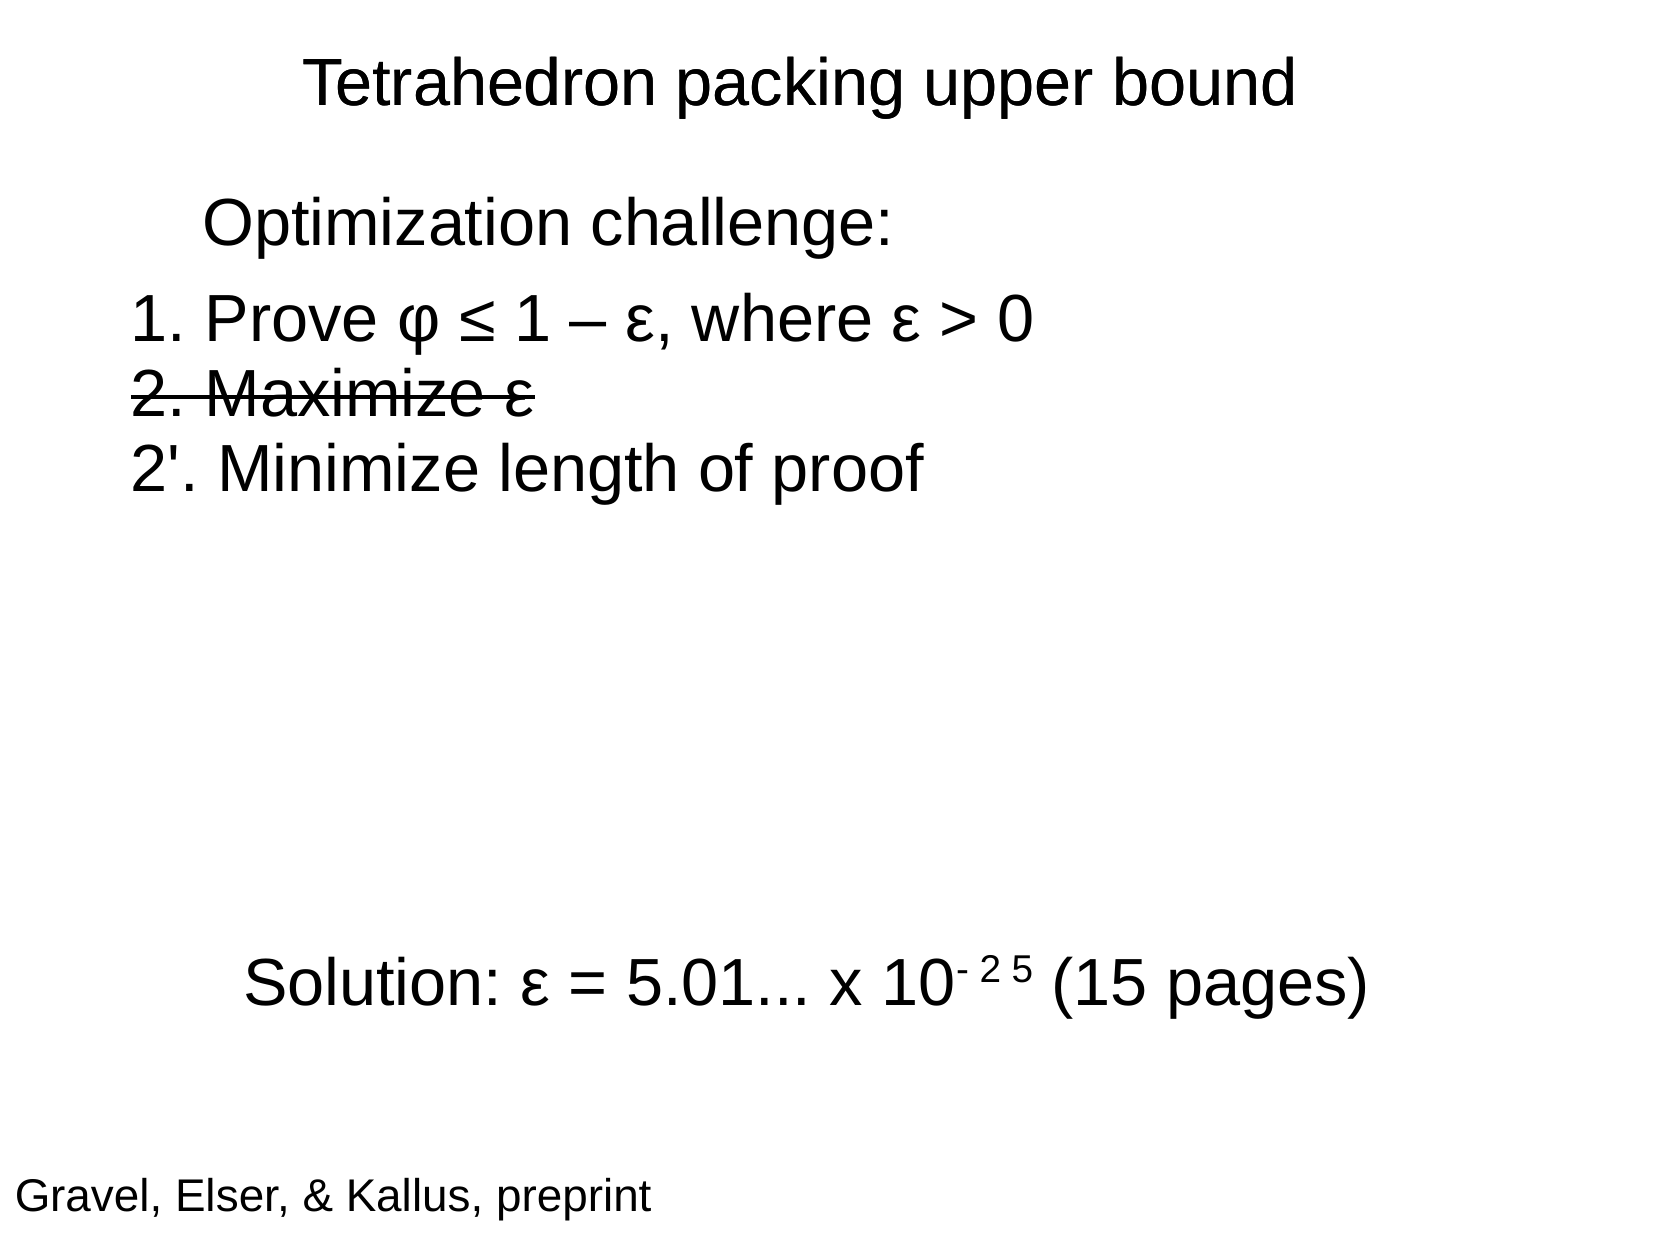

Tetrahedron packing upper bound
Tetrahedron packing upper bound
Optimization challenge:
1. Prove φ ≤ 1 – ε, where ε > 0
2. Maximize ε
2'. Minimize length of proof
Solution: ε = 5.01... x 10- 2 5 (15 pages)
Gravel, Elser, & Kallus, preprint